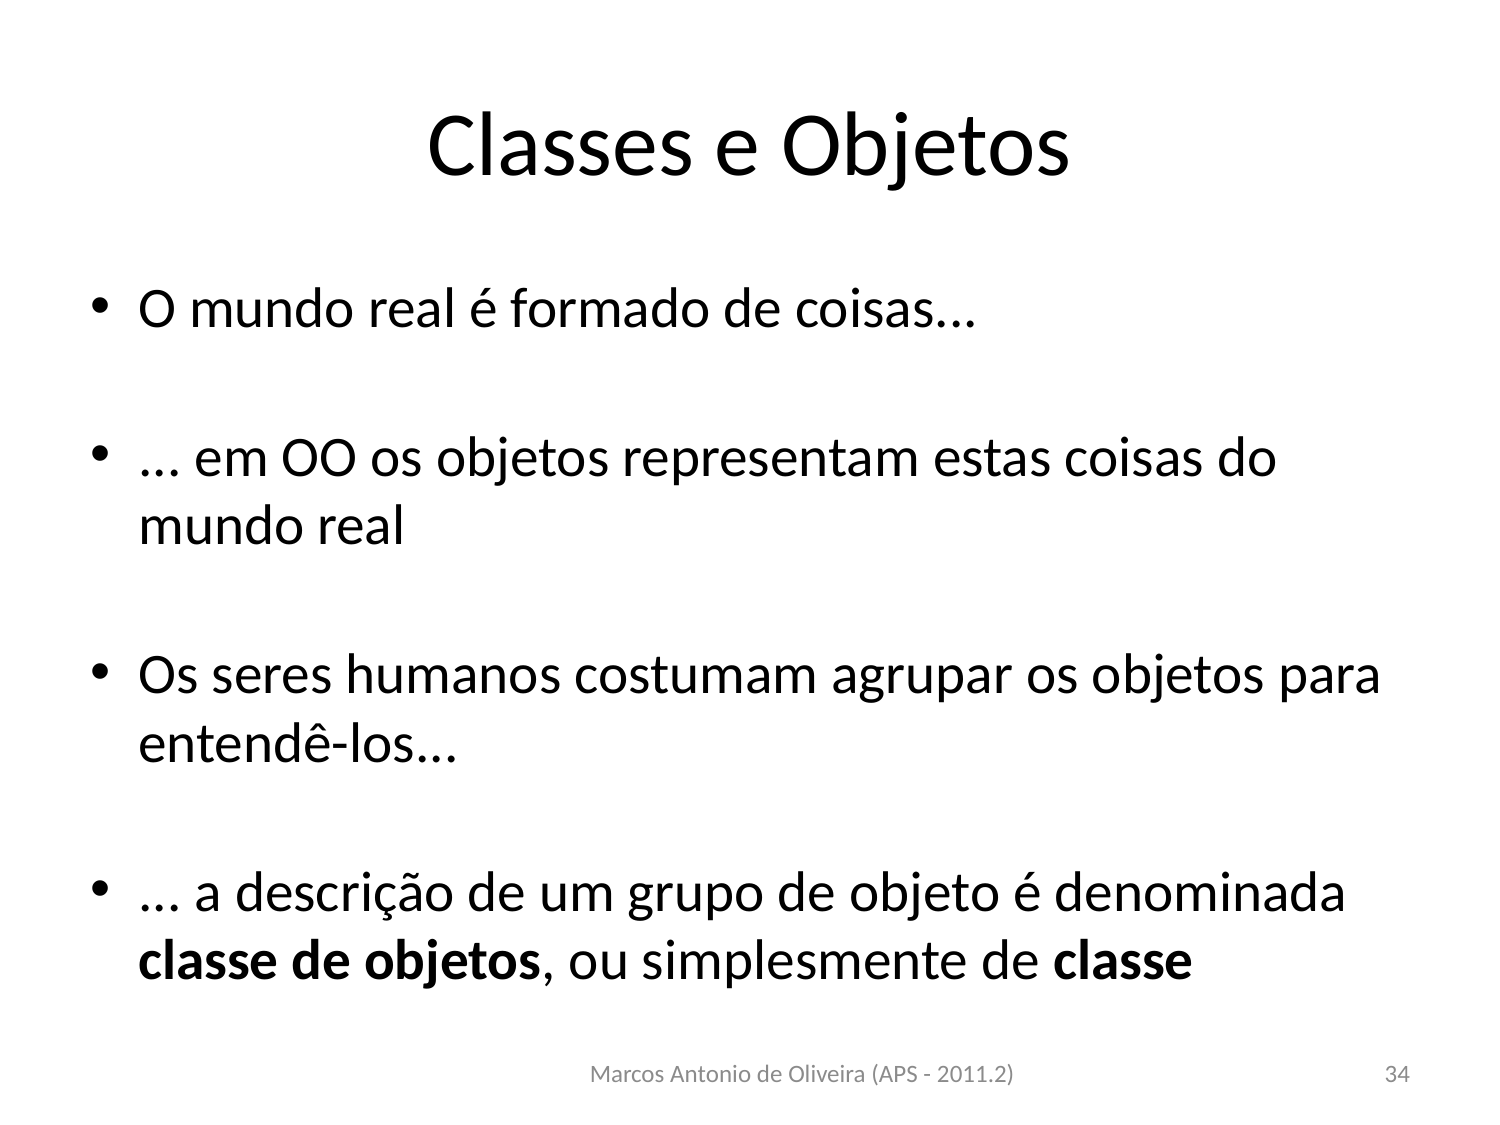

# Classes e Objetos
O mundo real é formado de coisas...
... em OO os objetos representam estas coisas do mundo real
Os seres humanos costumam agrupar os objetos para entendê-los...
... a descrição de um grupo de objeto é denominada classe de objetos, ou simplesmente de classe
Marcos Antonio de Oliveira (APS - 2011.2)